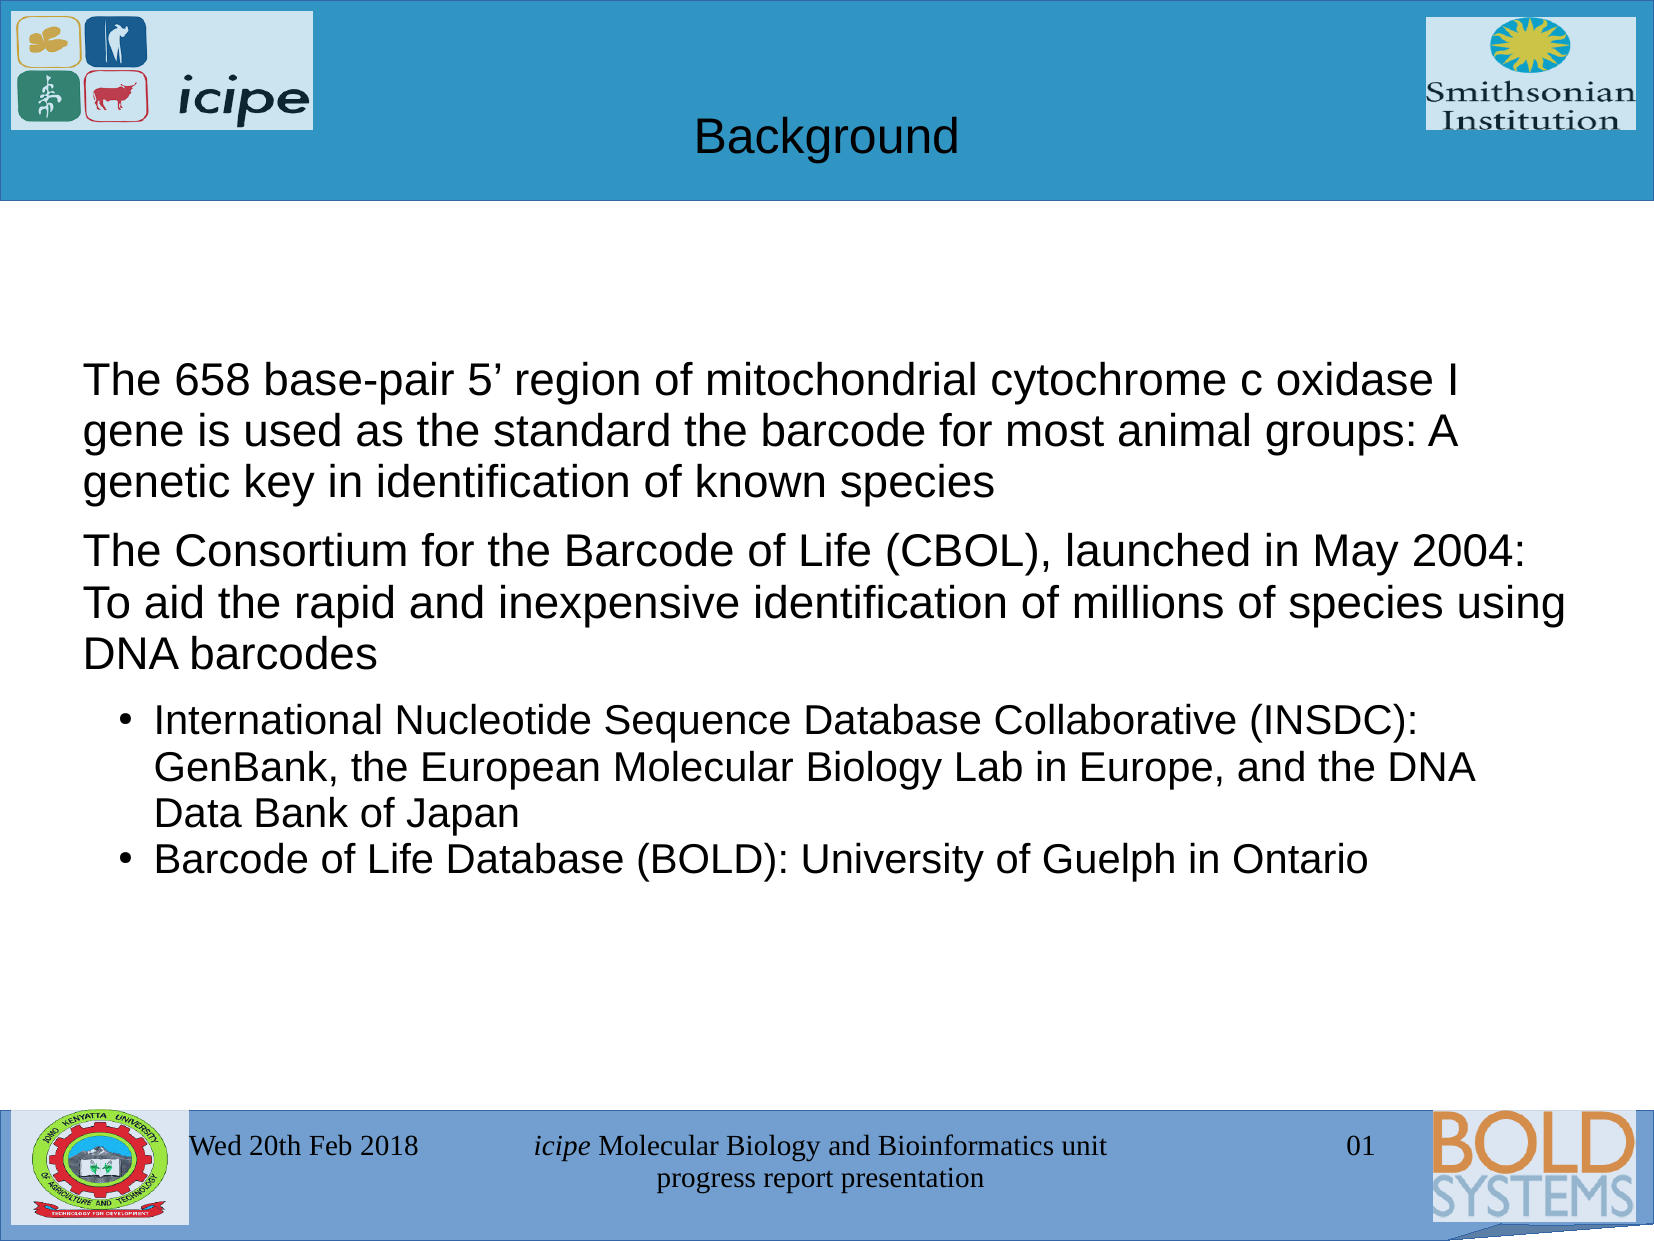

# Background
The 658 base-pair 5’ region of mitochondrial cytochrome c oxidase I gene is used as the standard the barcode for most animal groups: A genetic key in identification of known species
The Consortium for the Barcode of Life (CBOL), launched in May 2004: To aid the rapid and inexpensive identification of millions of species using DNA barcodes
International Nucleotide Sequence Database Collaborative (INSDC): GenBank, the European Molecular Biology Lab in Europe, and the DNA Data Bank of Japan
Barcode of Life Database (BOLD): University of Guelph in Ontario
2